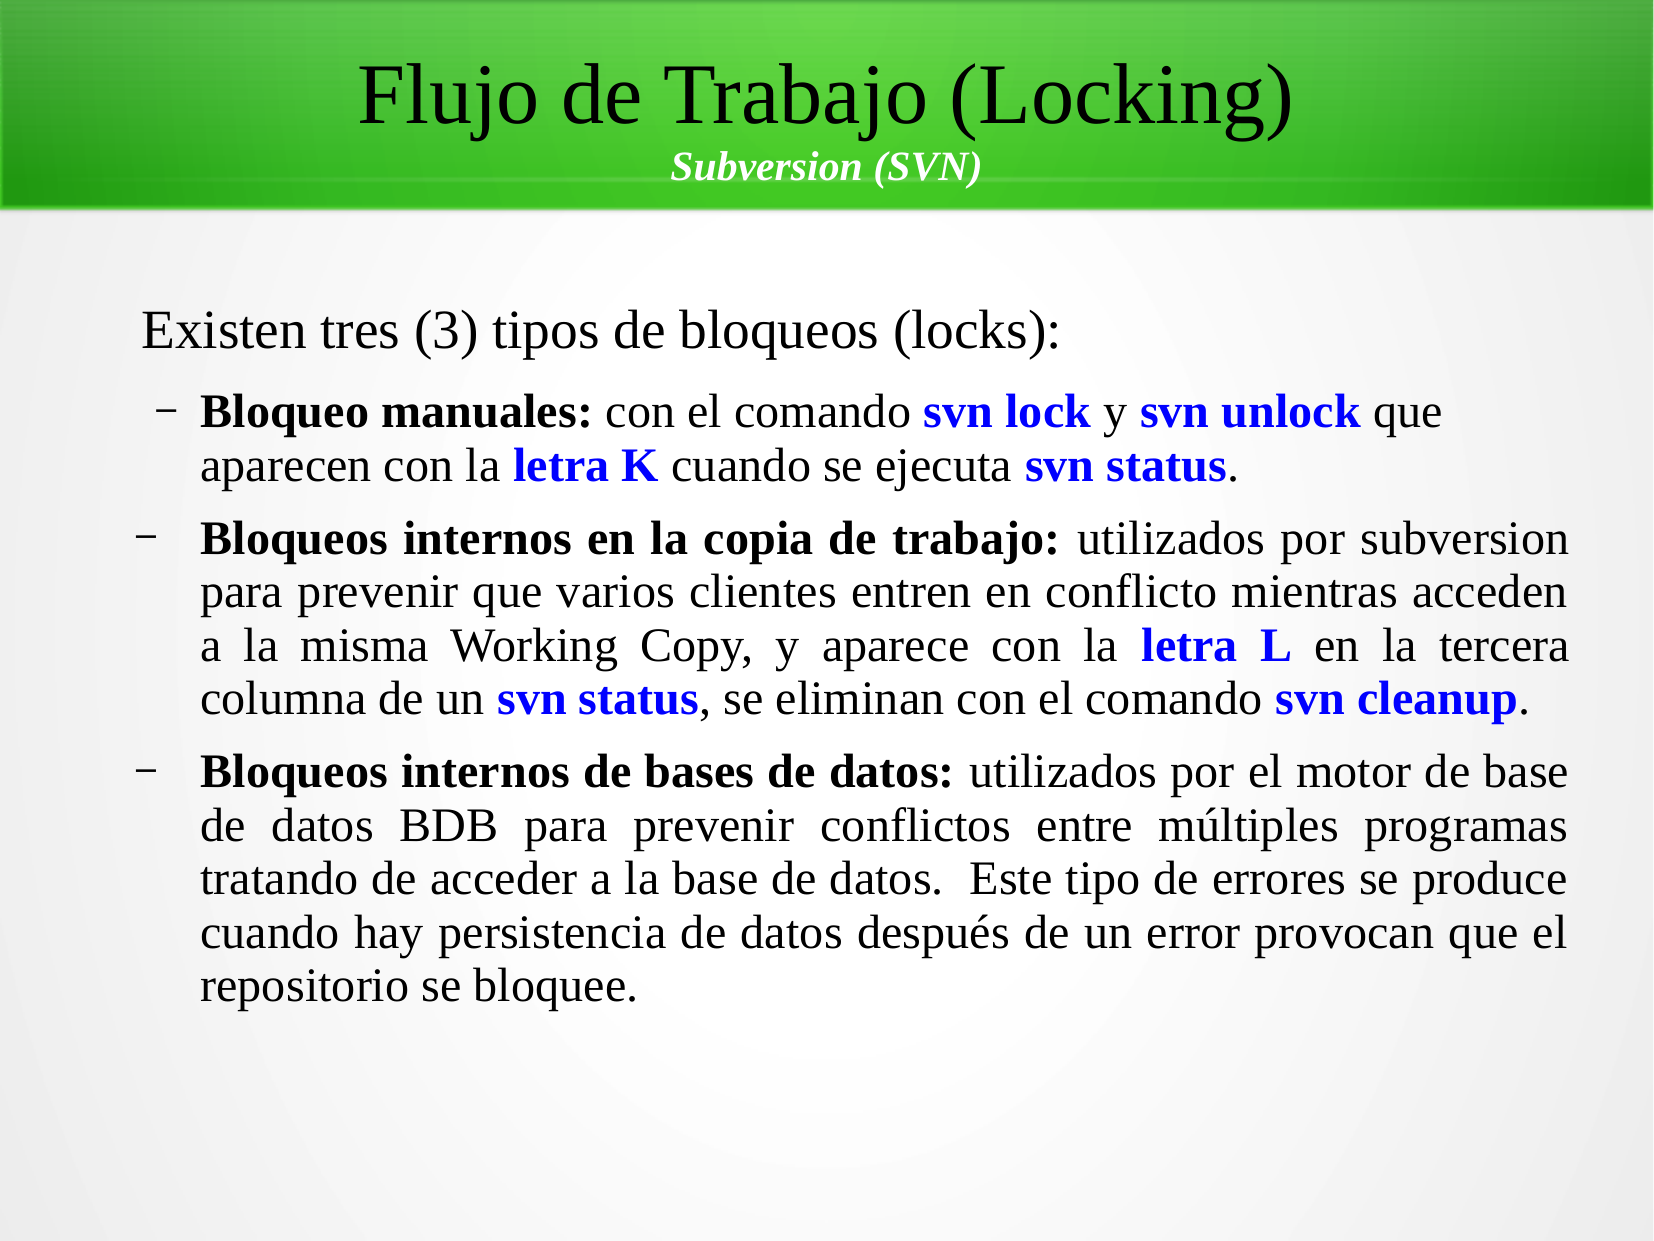

# Flujo de Trabajo (Locking) Subversion (SVN)
Existen tres (3) tipos de bloqueos (locks):
Bloqueo manuales: con el comando svn lock y svn unlock que aparecen con la letra K cuando se ejecuta svn status.
Bloqueos internos en la copia de trabajo: utilizados por subversion para prevenir que varios clientes entren en conflicto mientras acceden a la misma Working Copy, y aparece con la letra L en la tercera columna de un svn status, se eliminan con el comando svn cleanup.
Bloqueos internos de bases de datos: utilizados por el motor de base de datos BDB para prevenir conflictos entre múltiples programas tratando de acceder a la base de datos. Este tipo de errores se produce cuando hay persistencia de datos después de un error provocan que el repositorio se bloquee.